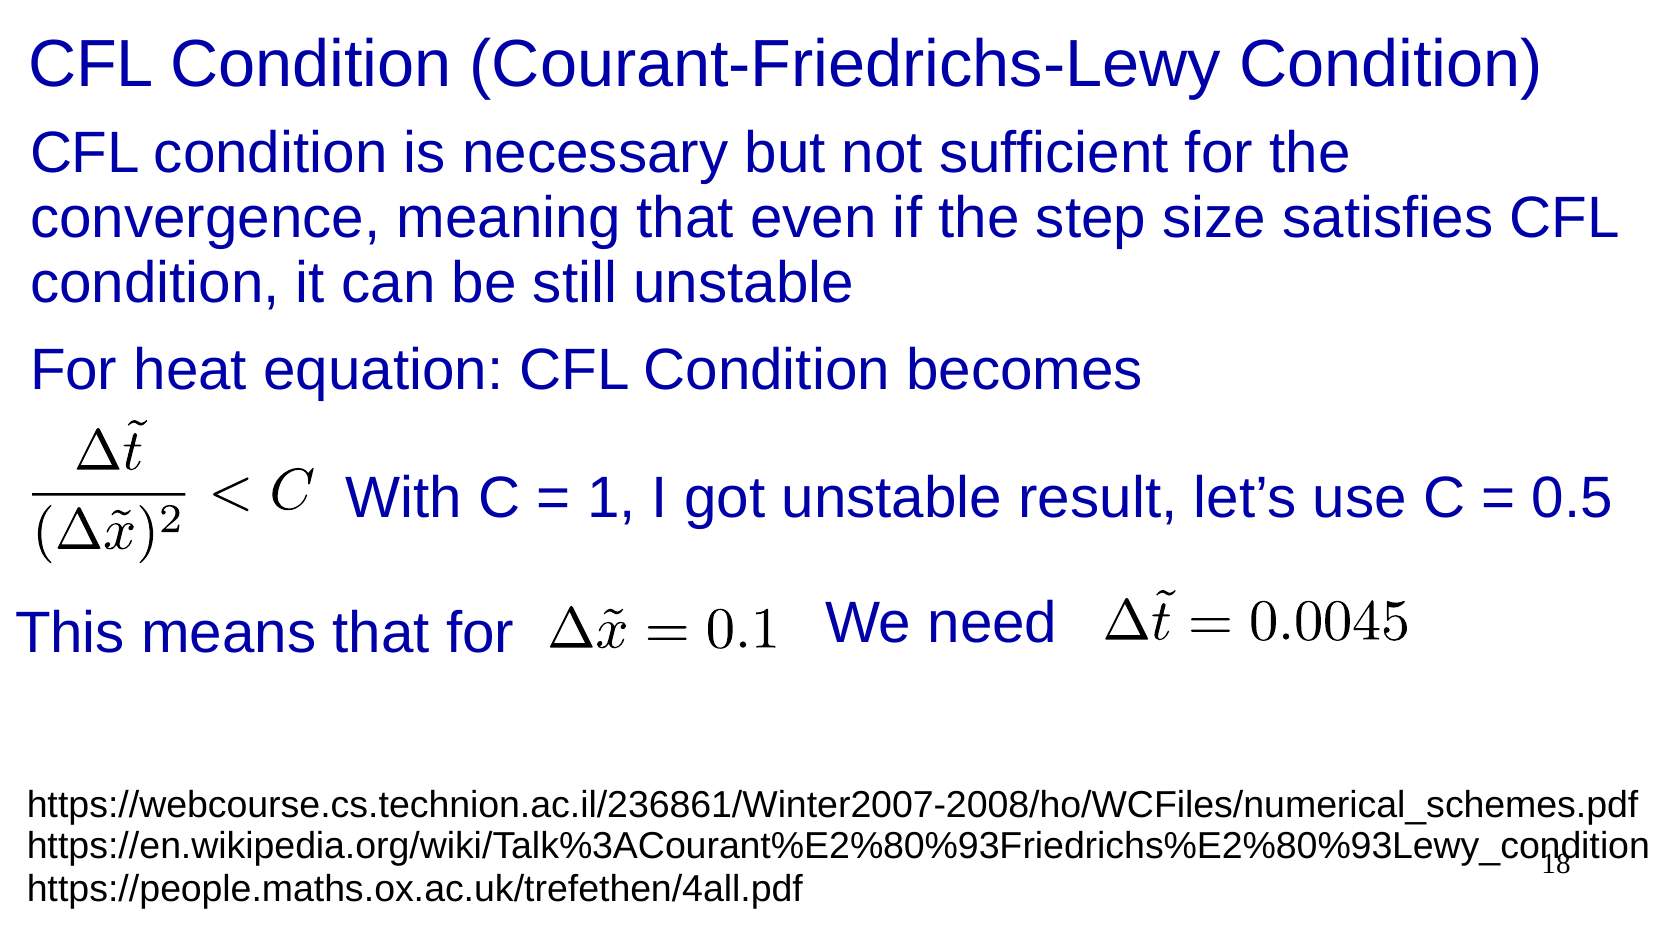

# CFL Condition (Courant-Friedrichs-Lewy Condition)
CFL condition is necessary but not sufficient for the convergence, meaning that even if the step size satisfies CFL condition, it can be still unstable
For heat equation: CFL Condition becomes
With C = 1, I got unstable result, let’s use C = 0.5
We need
This means that for
https://webcourse.cs.technion.ac.il/236861/Winter2007-2008/ho/WCFiles/numerical_schemes.pdf
https://en.wikipedia.org/wiki/Talk%3ACourant%E2%80%93Friedrichs%E2%80%93Lewy_condition
https://people.maths.ox.ac.uk/trefethen/4all.pdf
18